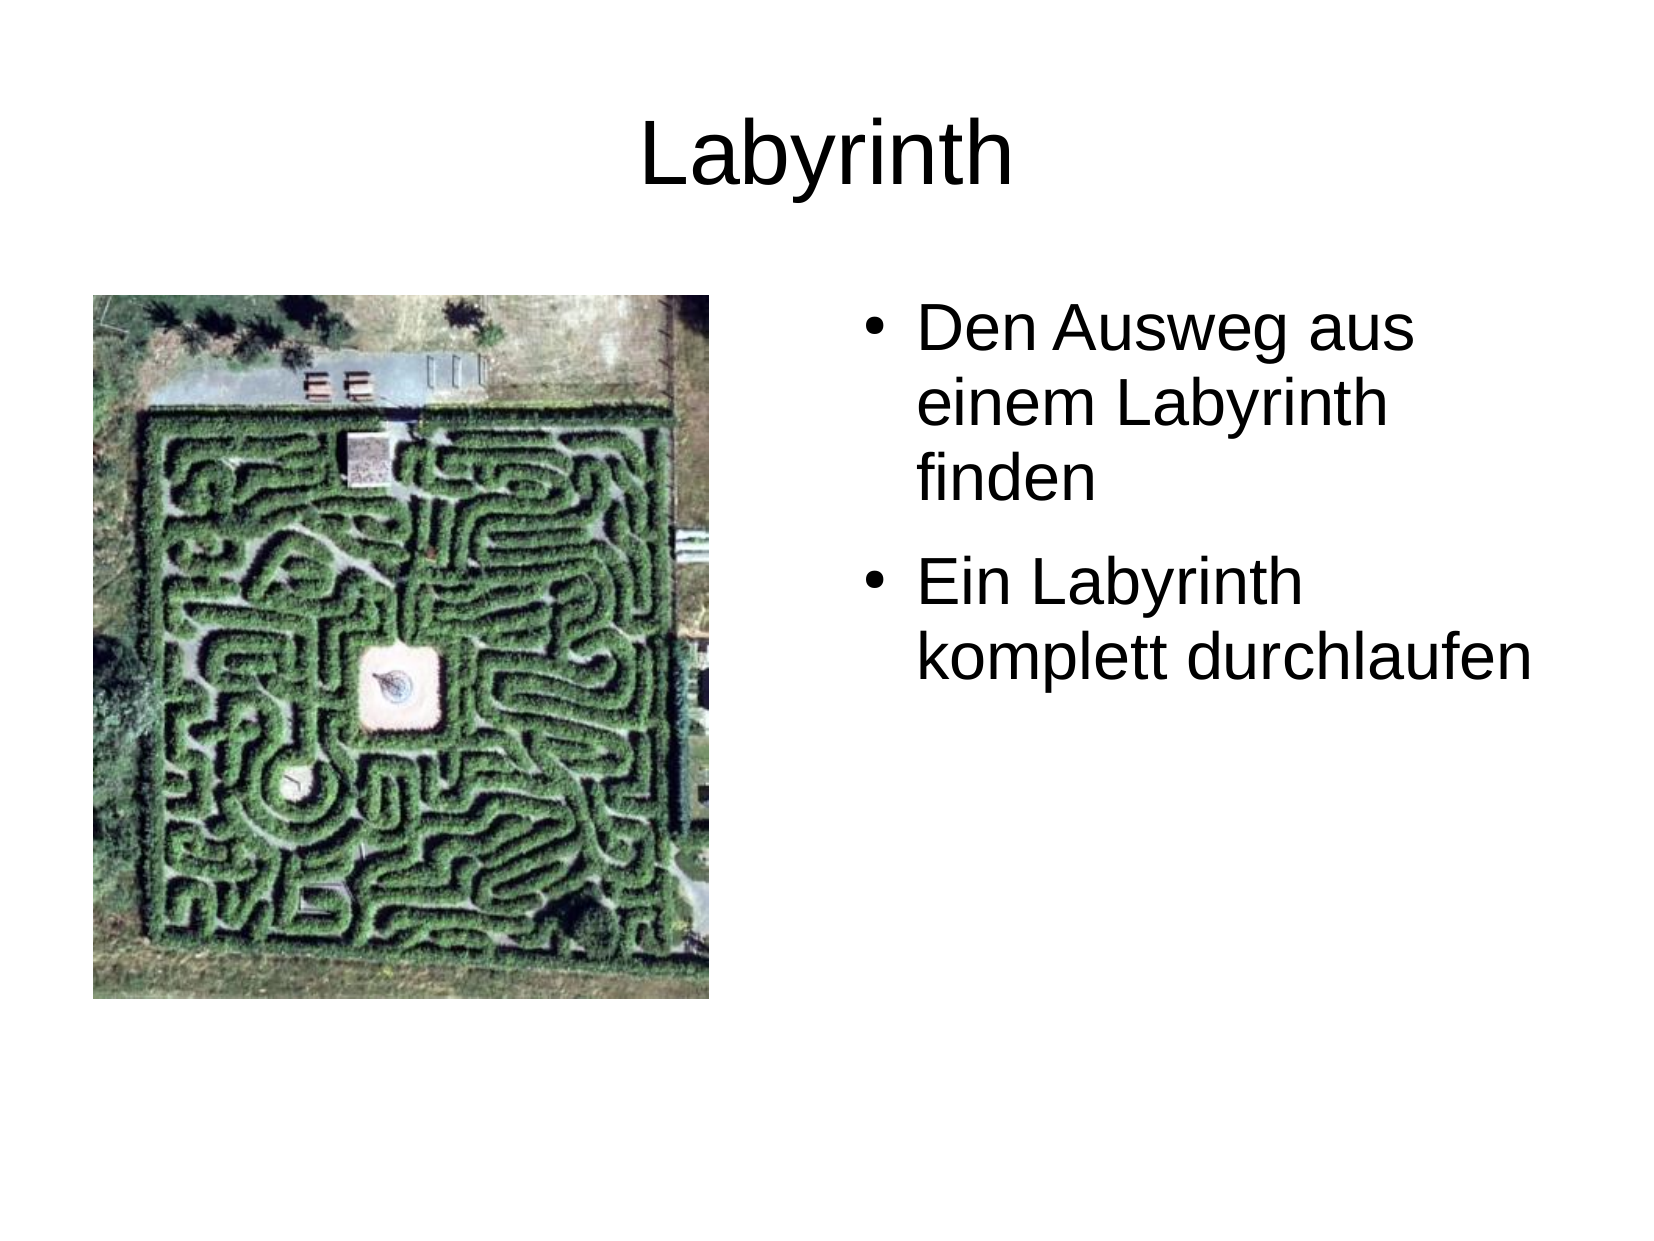

# Labyrinth
Den Ausweg aus einem Labyrinth finden
Ein Labyrinth komplett durchlaufen